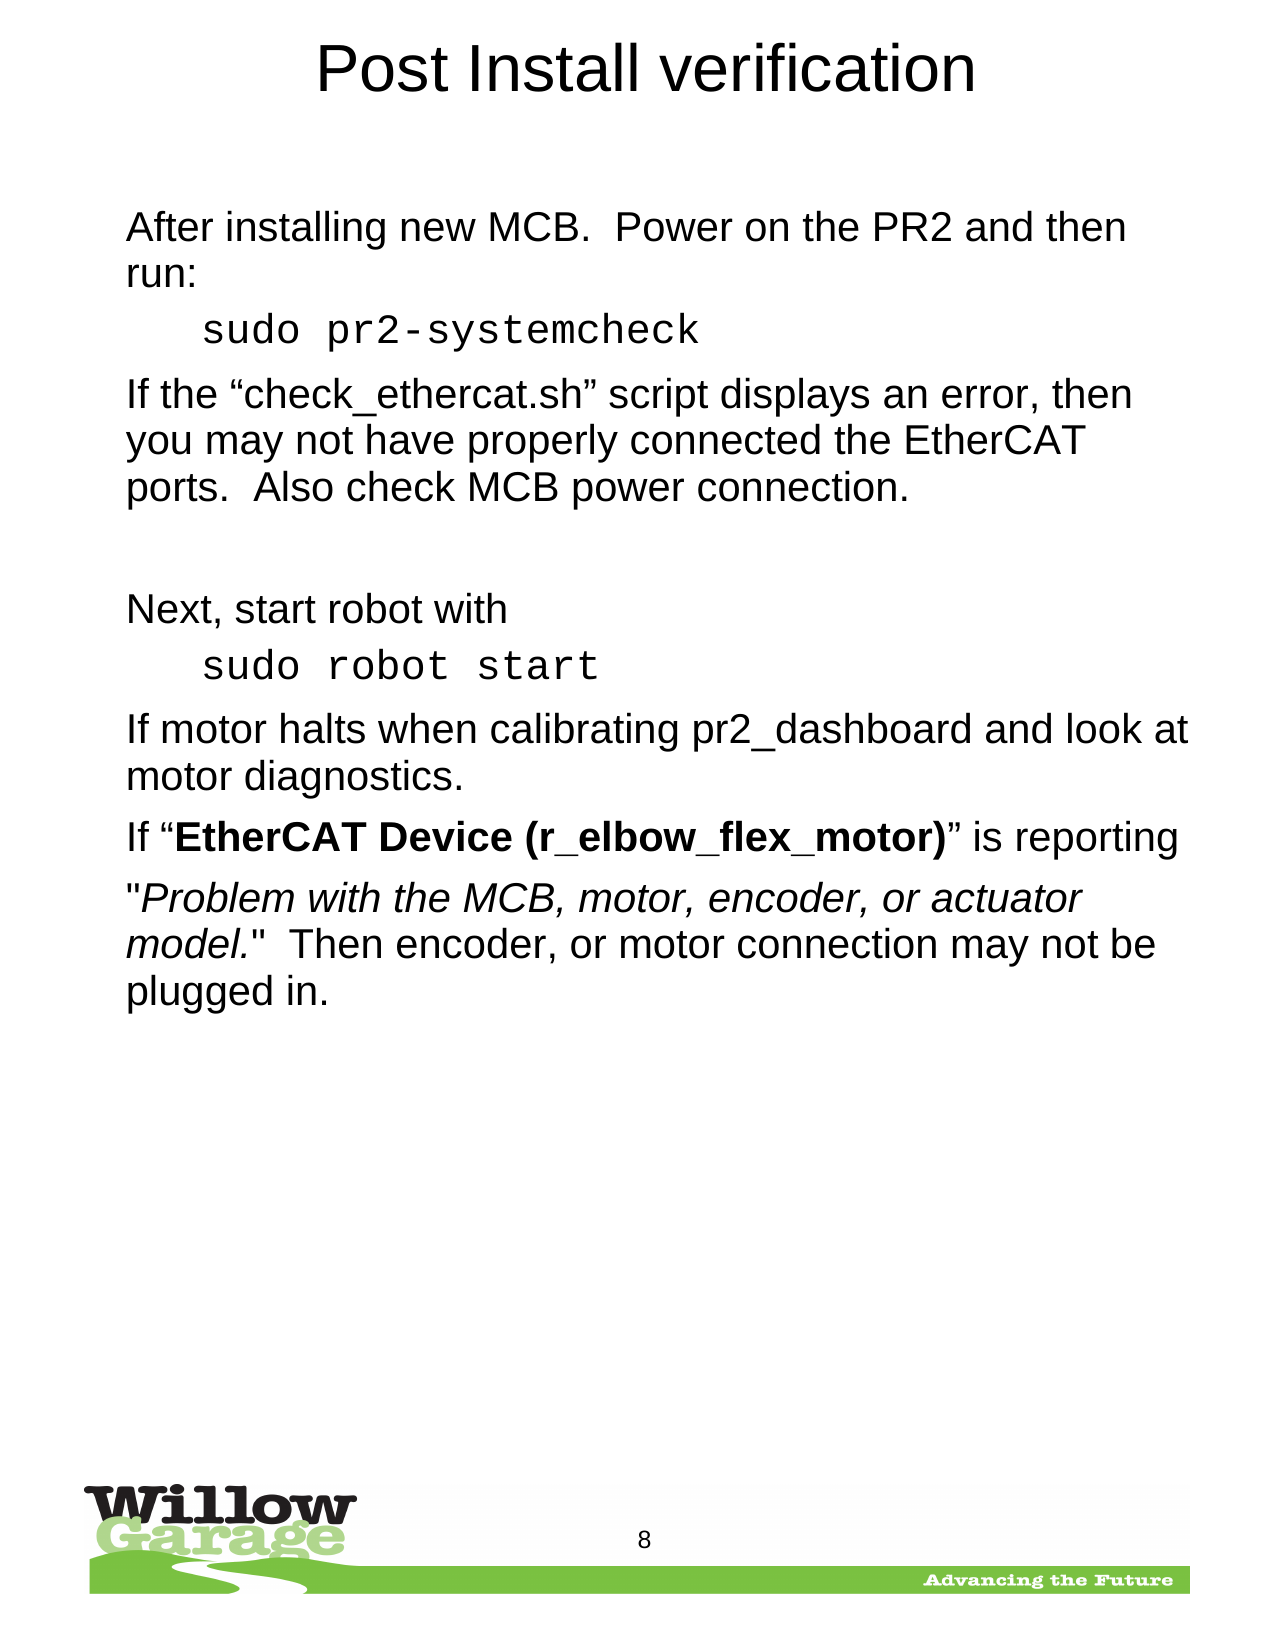

# Post Install verification
After installing new MCB. Power on the PR2 and then run:
sudo pr2-systemcheck
If the “check_ethercat.sh” script displays an error, then you may not have properly connected the EtherCAT ports. Also check MCB power connection.
Next, start robot with
sudo robot start
If motor halts when calibrating pr2_dashboard and look at motor diagnostics.
If “EtherCAT Device (r_elbow_flex_motor)” is reporting
"Problem with the MCB, motor, encoder, or actuator model." Then encoder, or motor connection may not be plugged in.
8